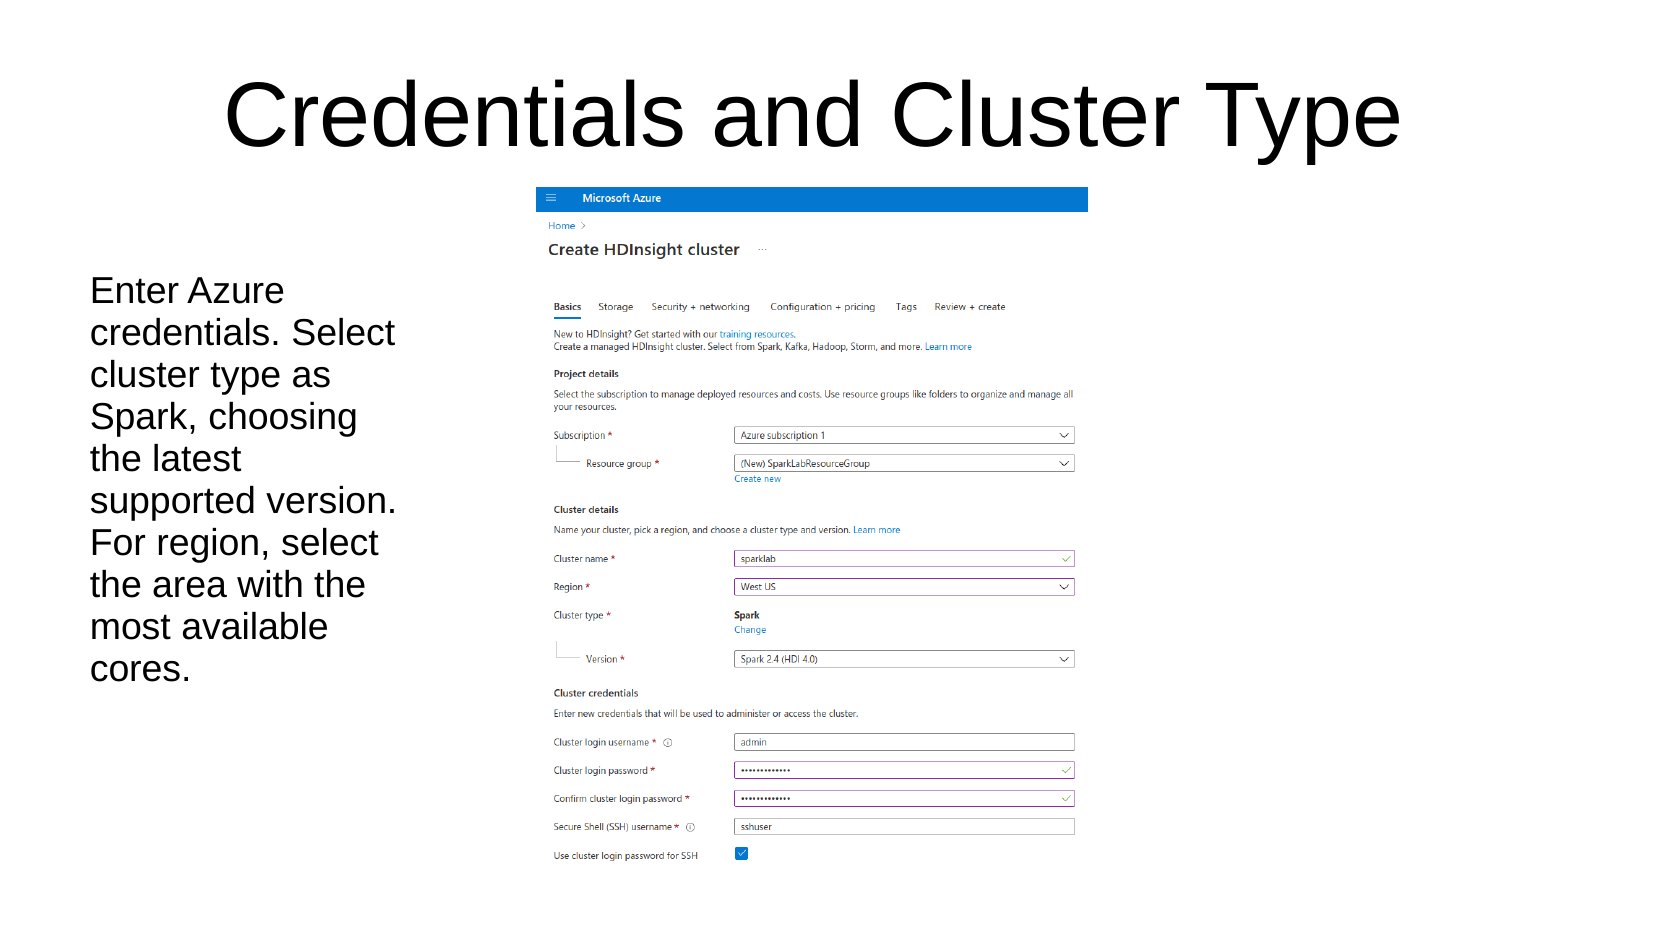

# Credentials and Cluster Type
Enter Azure credentials. Select cluster type as Spark, choosing the latest supported version. For region, select the area with the most available cores.